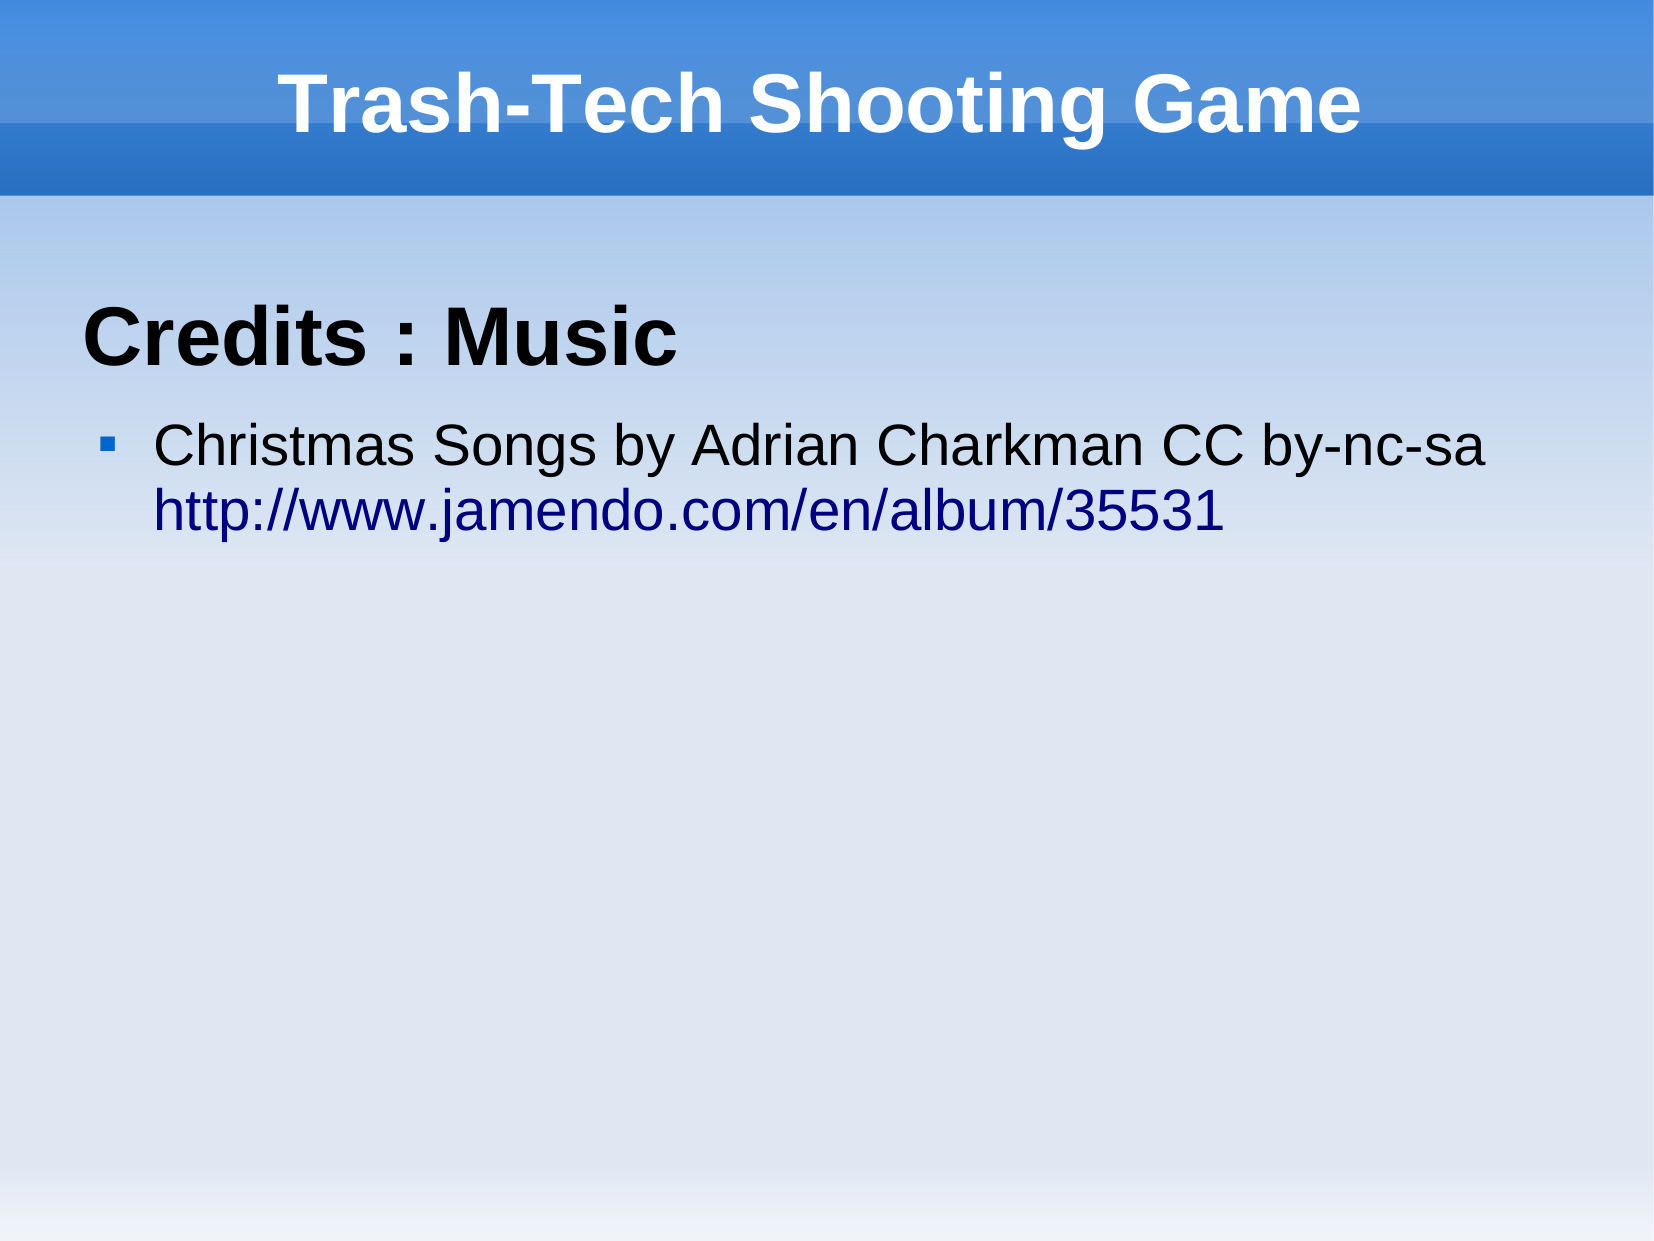

# Trash-Tech Shooting Game
Credits : Music
Christmas Songs by Adrian Charkman CC by-nc-sa http://www.jamendo.com/en/album/35531